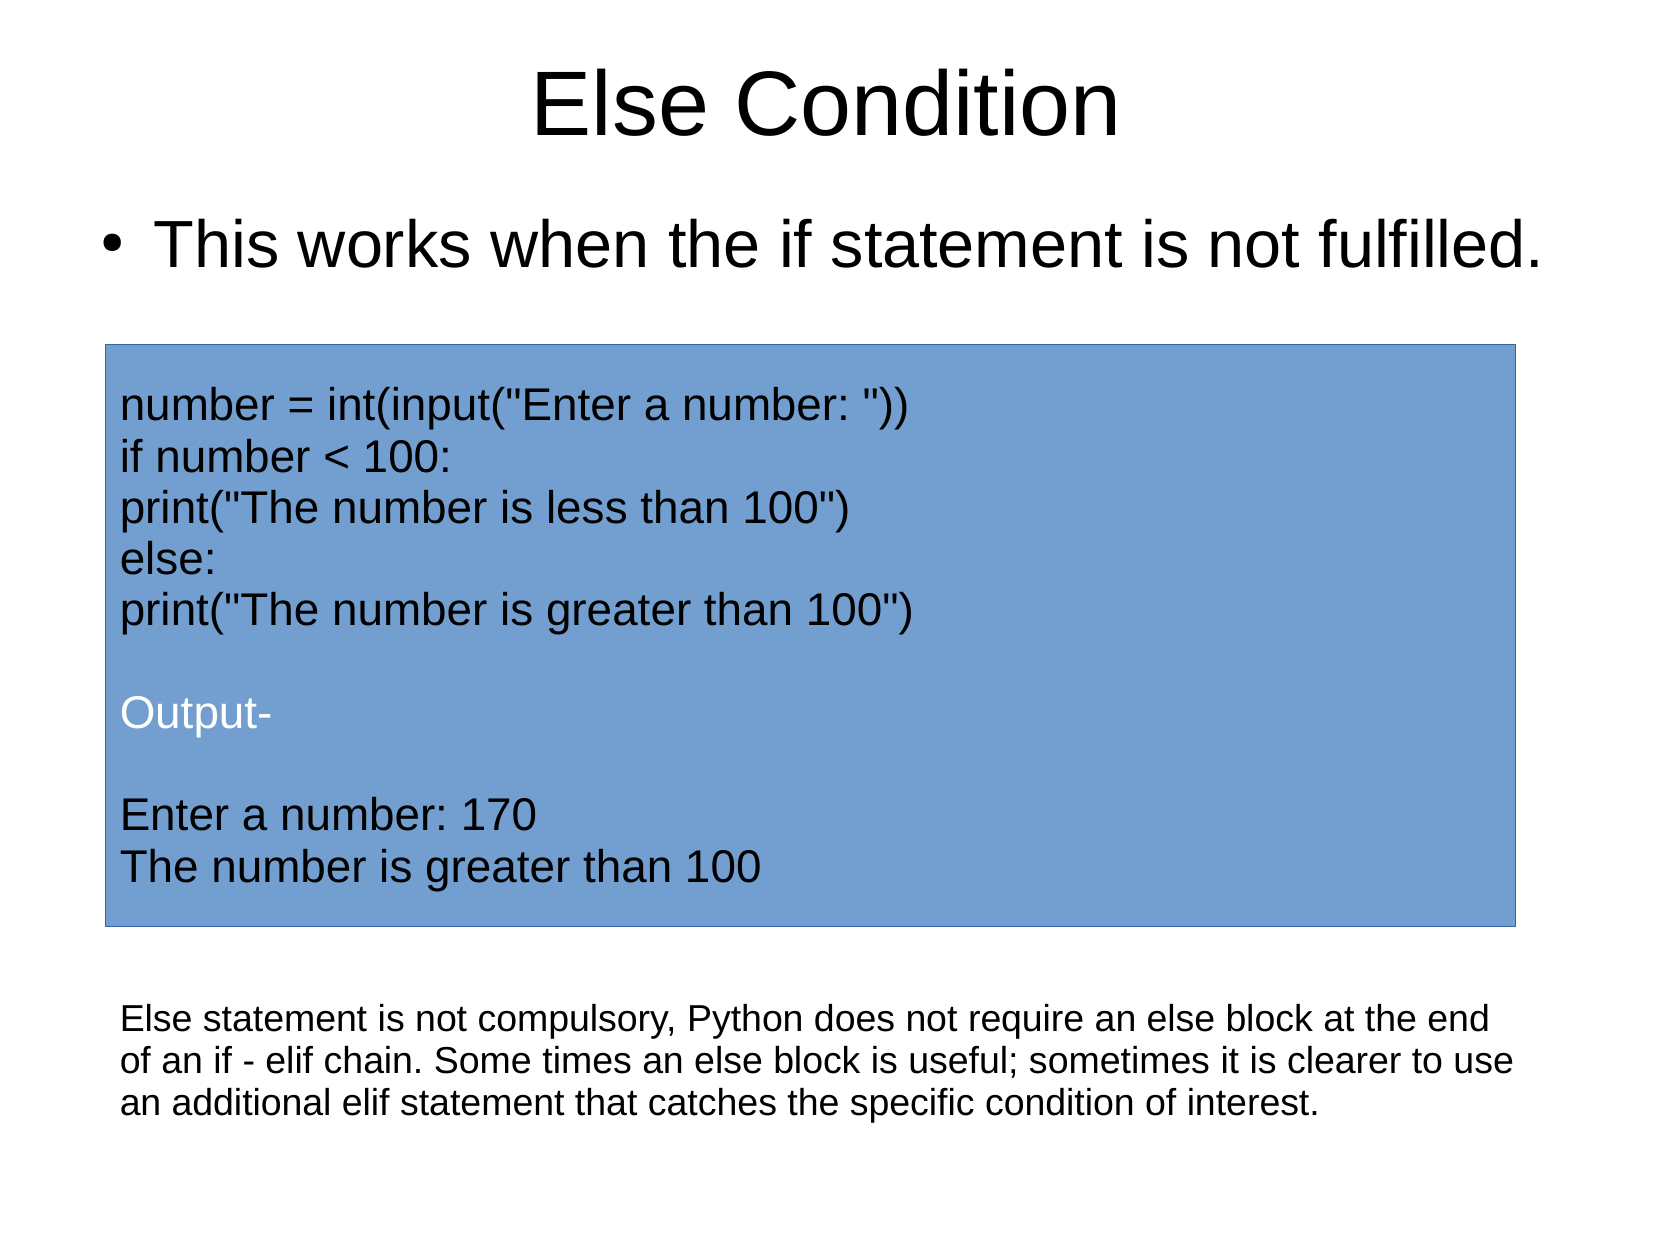

# Else Condition
This works when the if statement is not fulfilled.
number = int(input("Enter a number: "))
if number < 100:
print("The number is less than 100")
else:
print("The number is greater than 100")
Output-
Enter a number: 170
The number is greater than 100
Else statement is not compulsory, Python does not require an else block at the end of an if - elif chain. Some­ times an else block is useful; sometimes it is clearer to use an additional elif statement that catches the specific condition of interest.